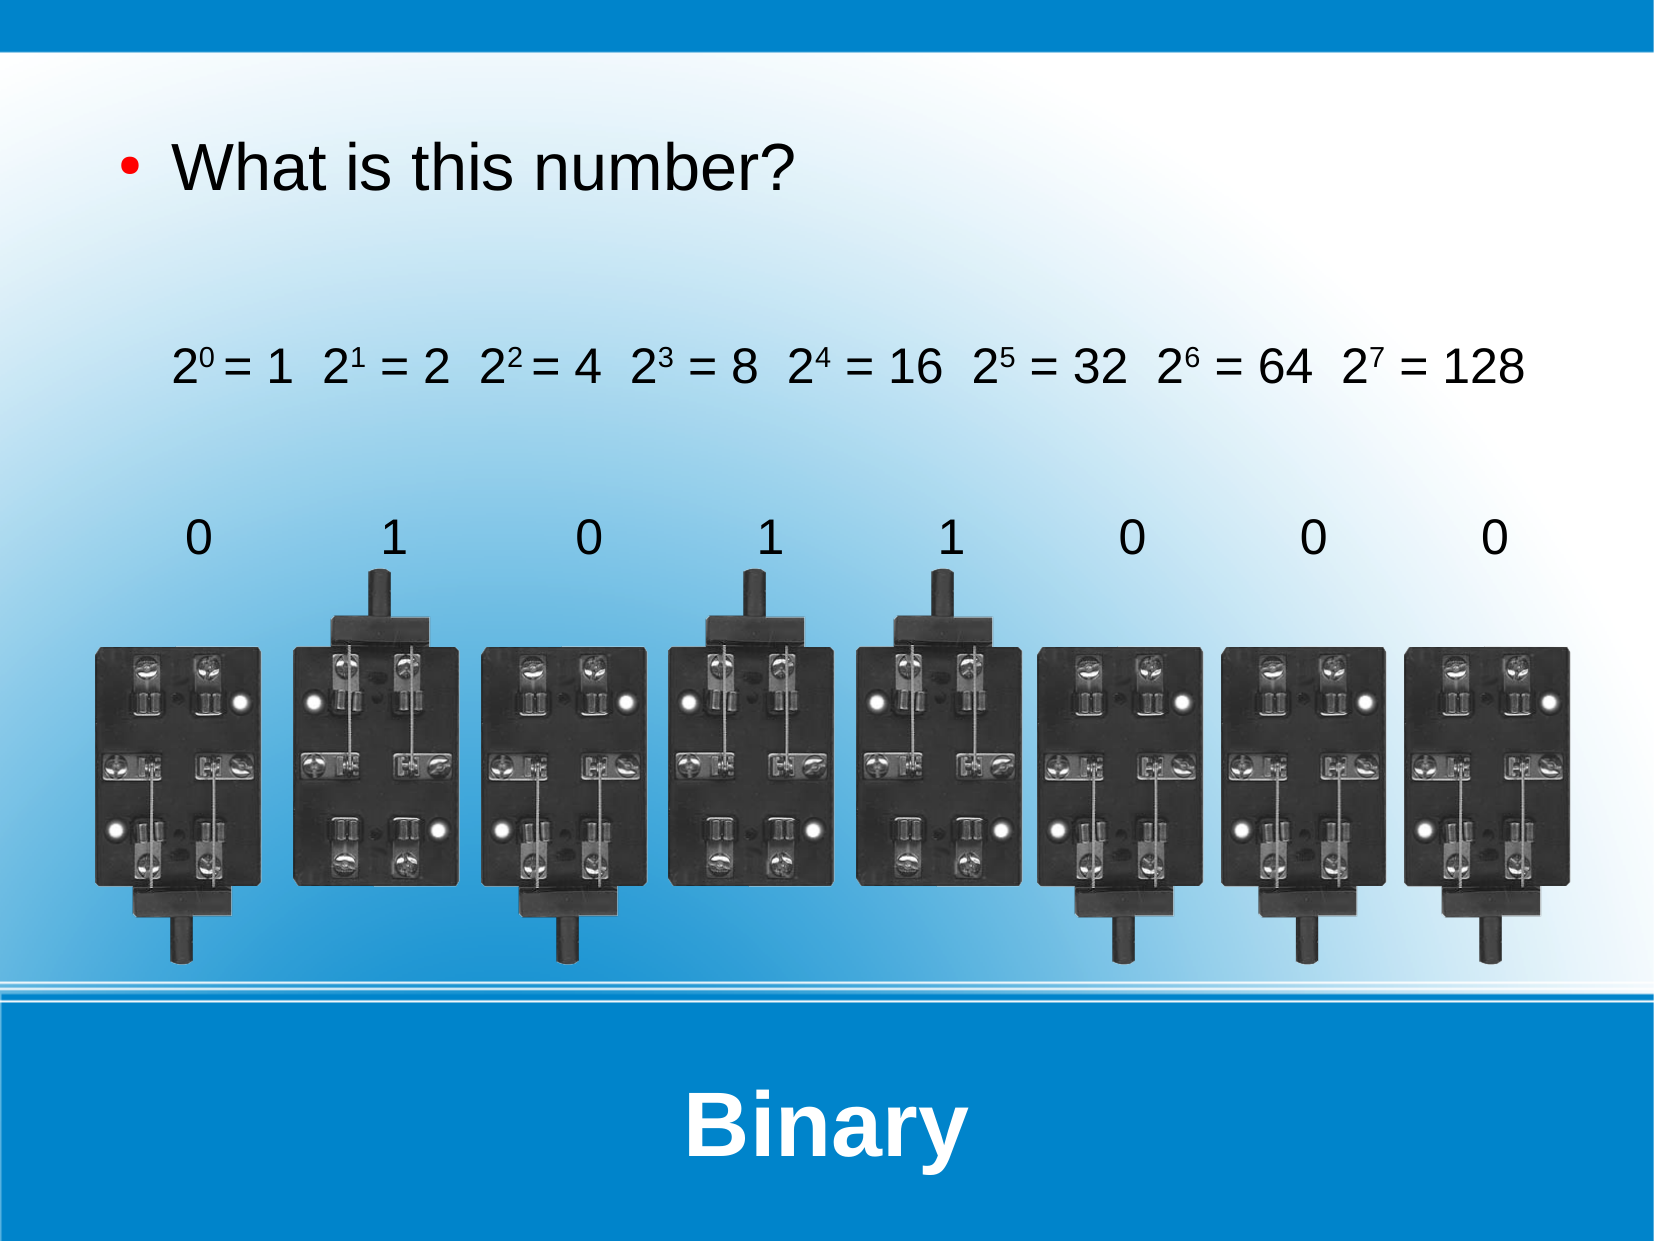

What is this number?
20 = 1 21 = 2 22 = 4 23 = 8 24 = 16 25 = 32 26 = 64 27 = 128
 0 1 0 1 1 0 0 0
# Binary